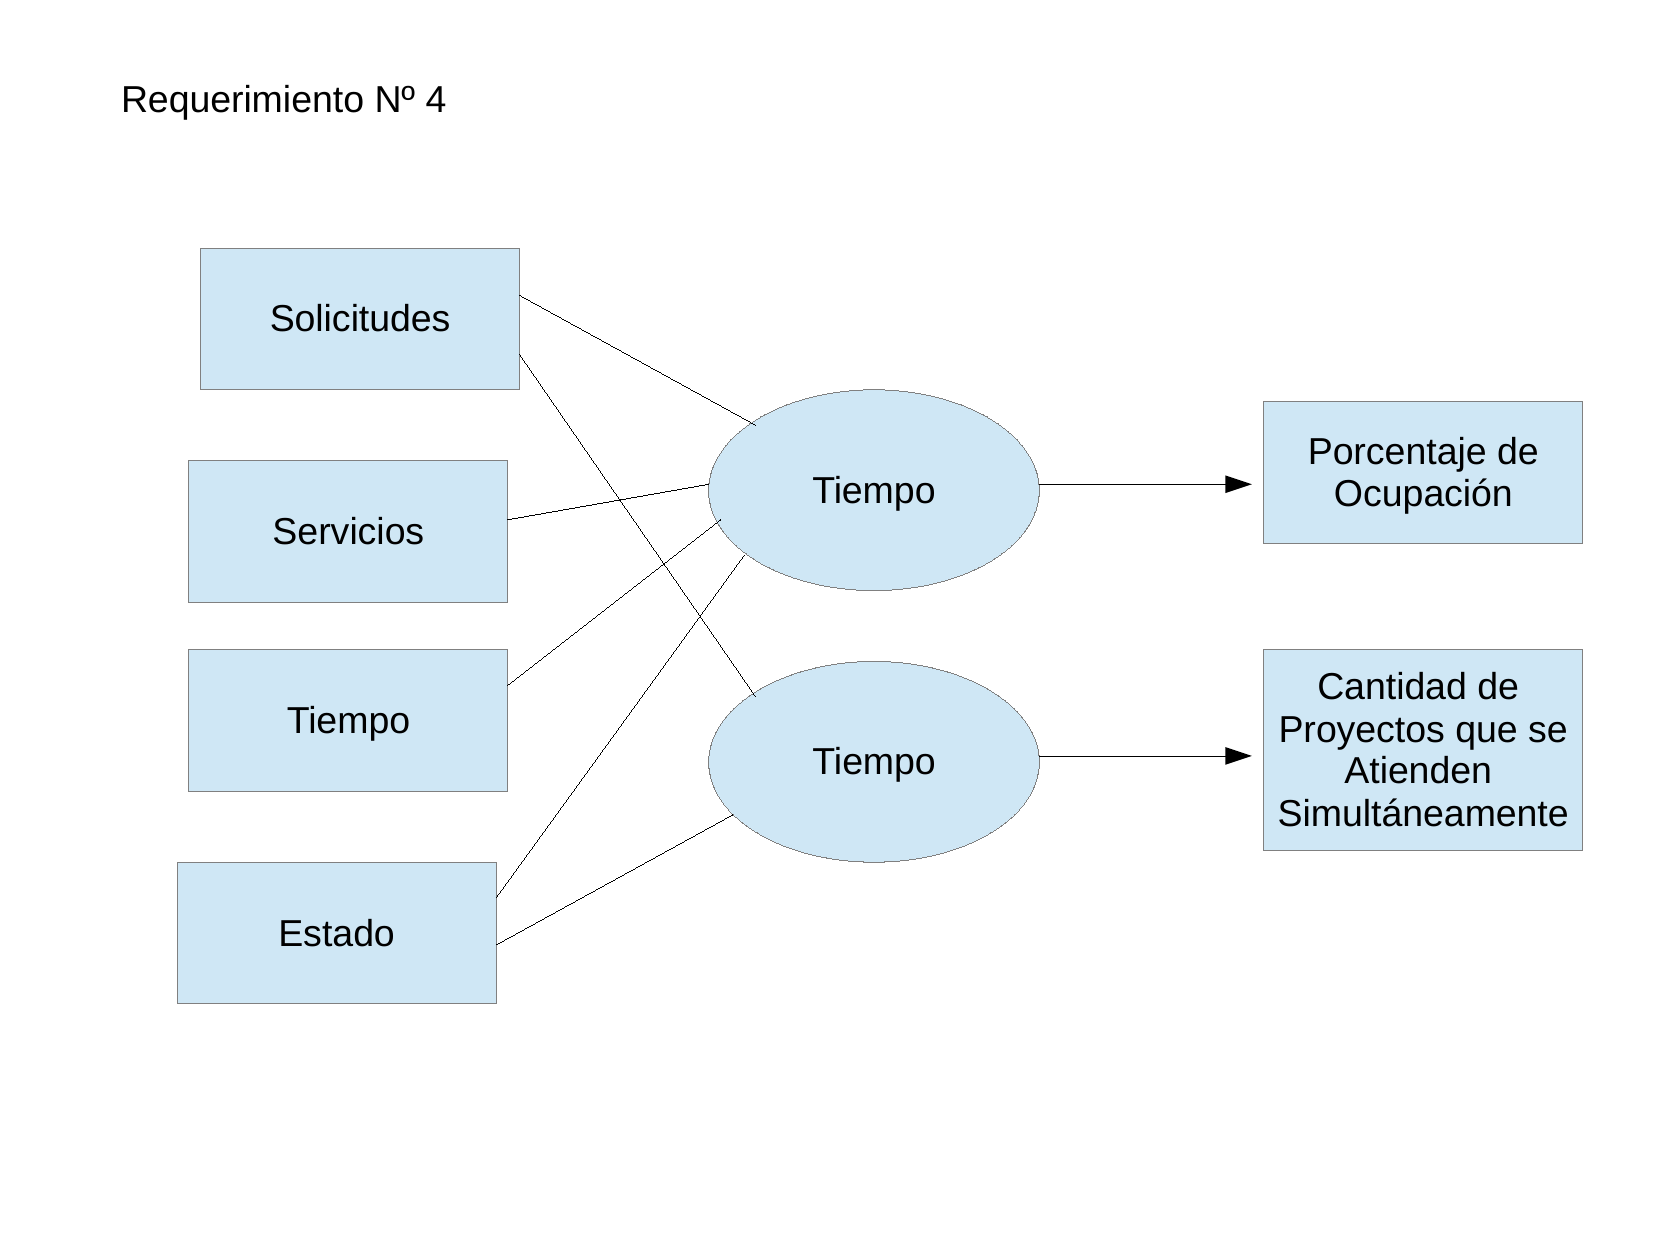

Requerimiento Nº 4
Solicitudes
Tiempo
Porcentaje de
Ocupación
Servicios
Tiempo
Cantidad de
Proyectos que se
Atienden
Simultáneamente
Tiempo
Estado